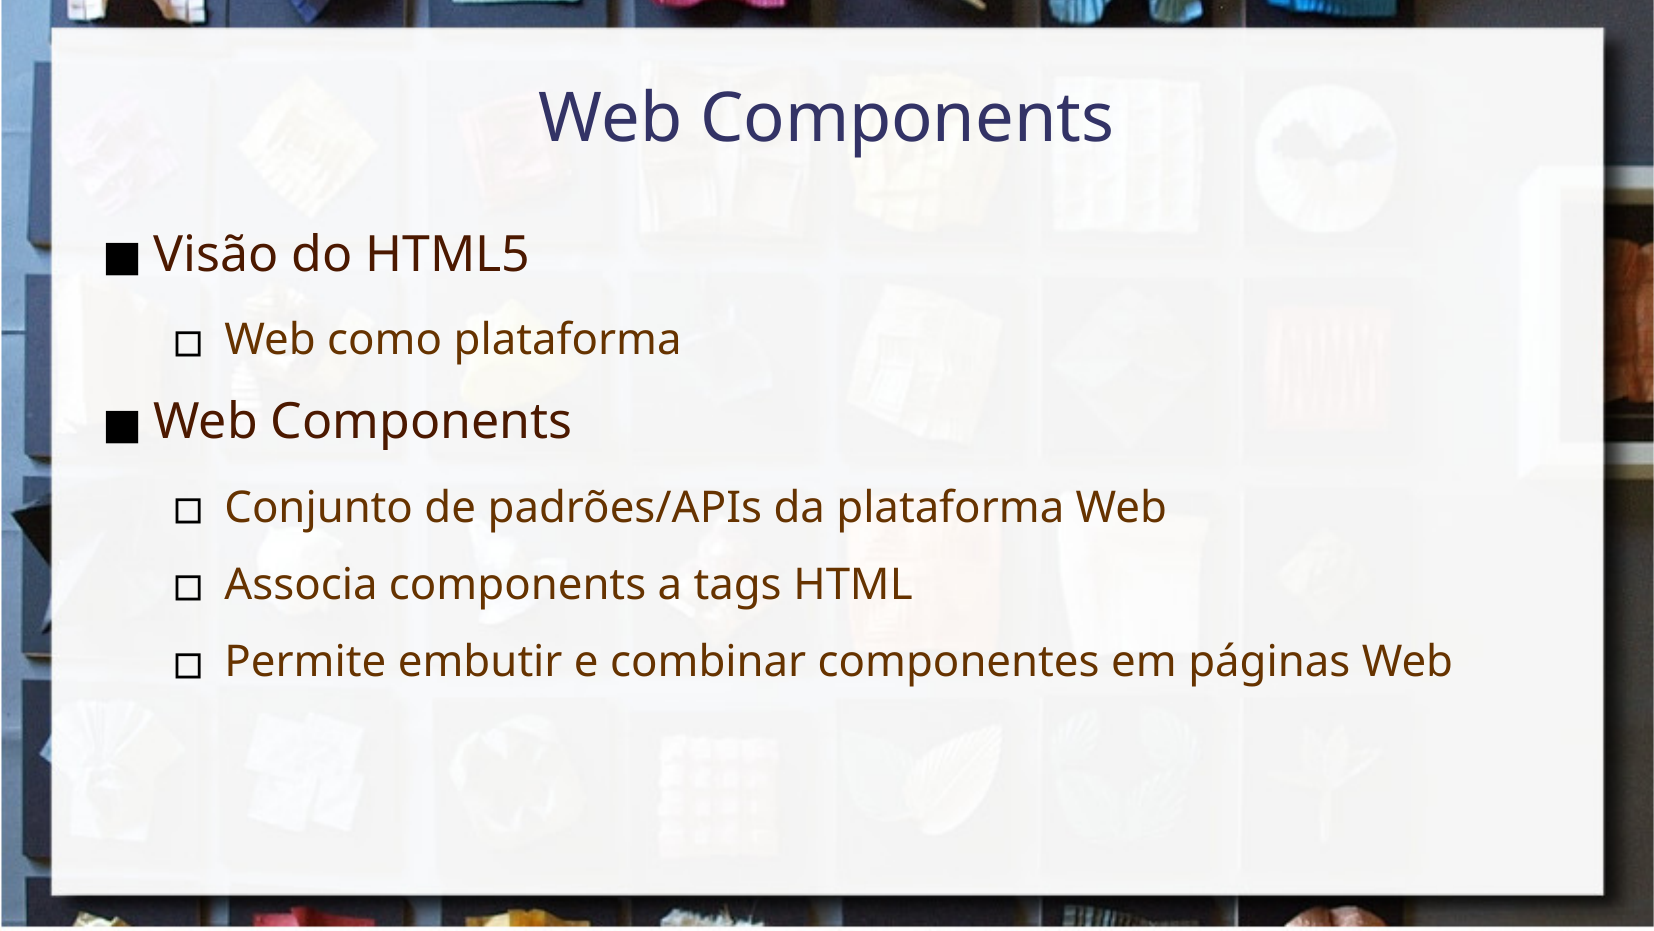

# Web Components
Visão do HTML5
Web como plataforma
Web Components
Conjunto de padrões/APIs da plataforma Web
Associa components a tags HTML
Permite embutir e combinar componentes em páginas Web